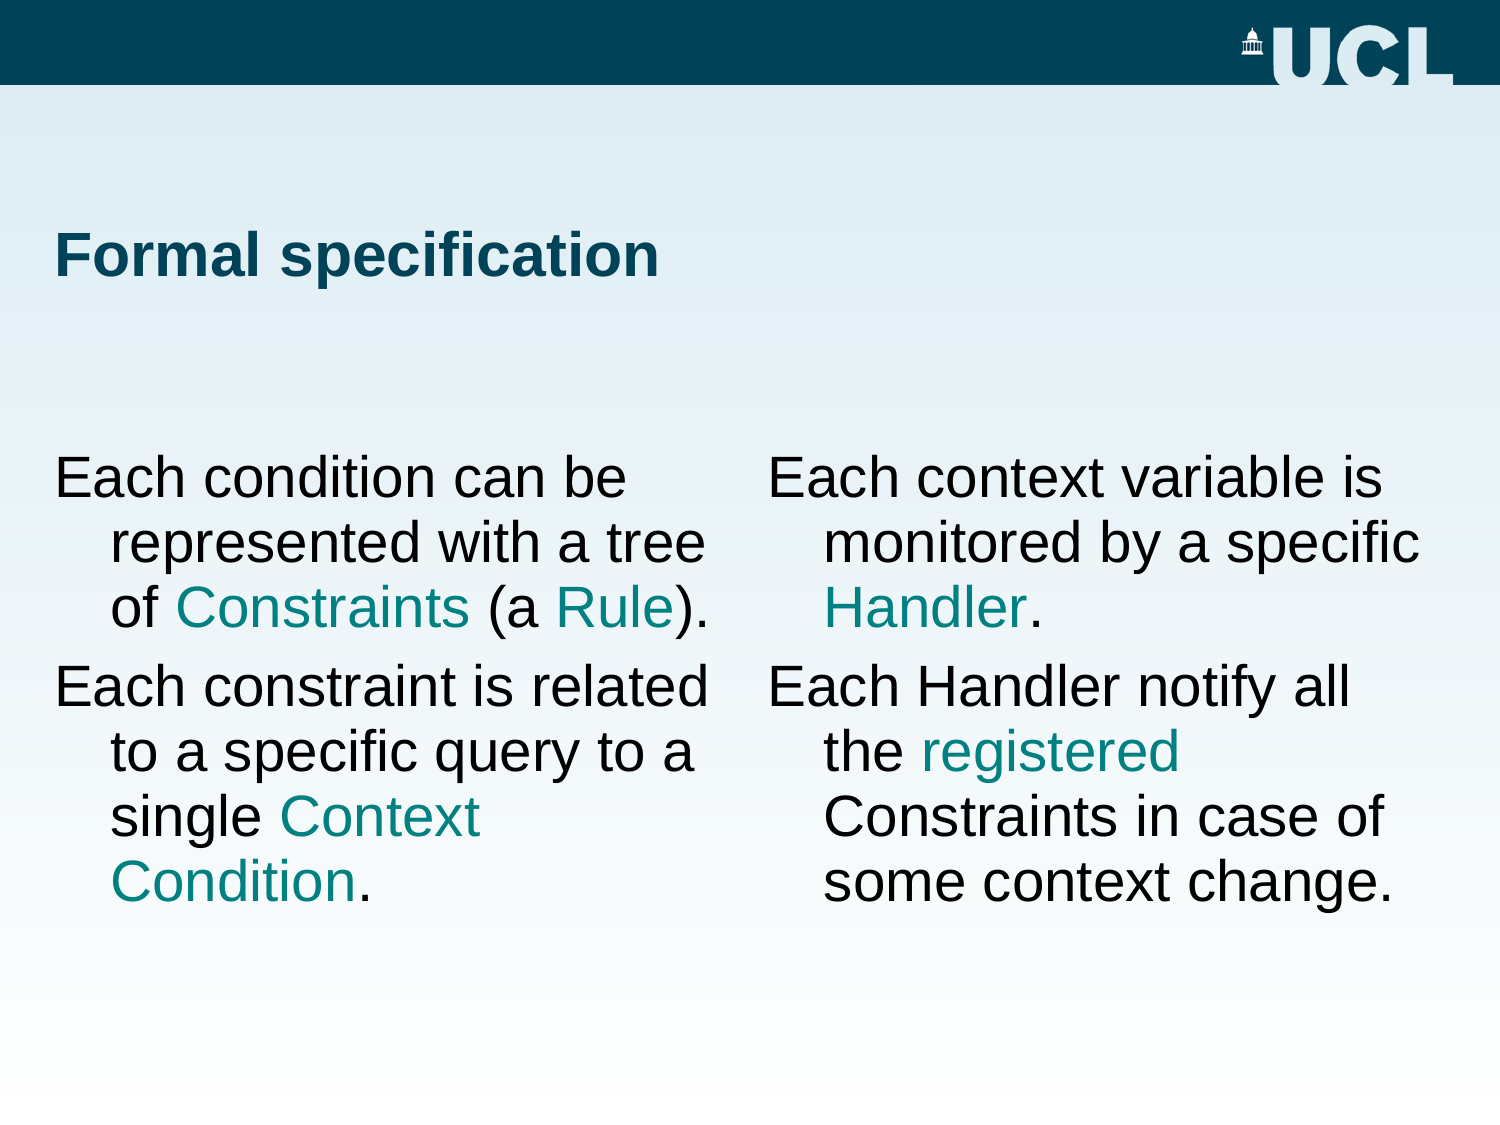

# Formal specification
Each condition can be represented with a tree of Constraints (a Rule).
Each constraint is related to a specific query to a single Context Condition.
Each context variable is monitored by a specific Handler.
Each Handler notify all the registered Constraints in case of some context change.